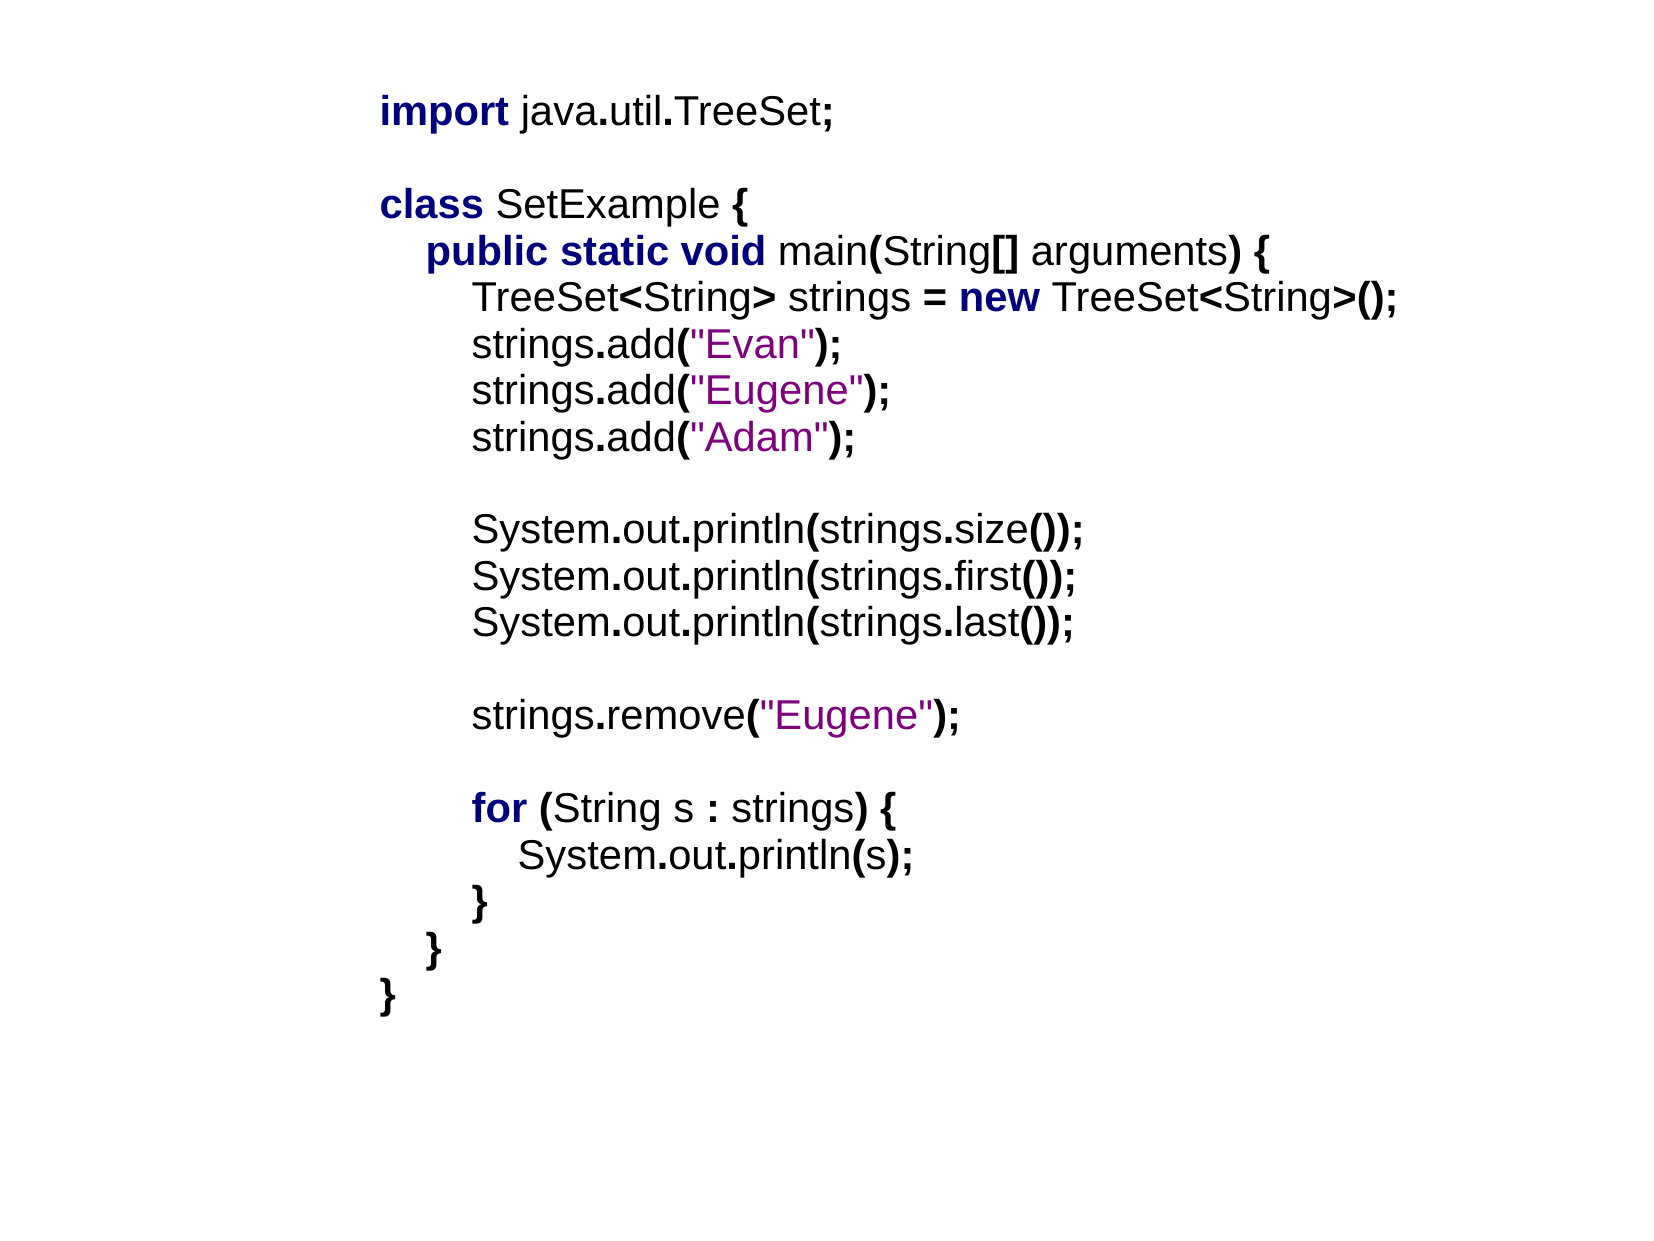

import java.util.TreeSet;
class SetExample {
 public static void main(String[] arguments) {
 TreeSet<String> strings = new TreeSet<String>();
 strings.add("Evan");
 strings.add("Eugene");
 strings.add("Adam");
 System.out.println(strings.size());
 System.out.println(strings.first());
 System.out.println(strings.last());
 strings.remove("Eugene");
 for (String s : strings) {
 System.out.println(s);
 }
 }
}